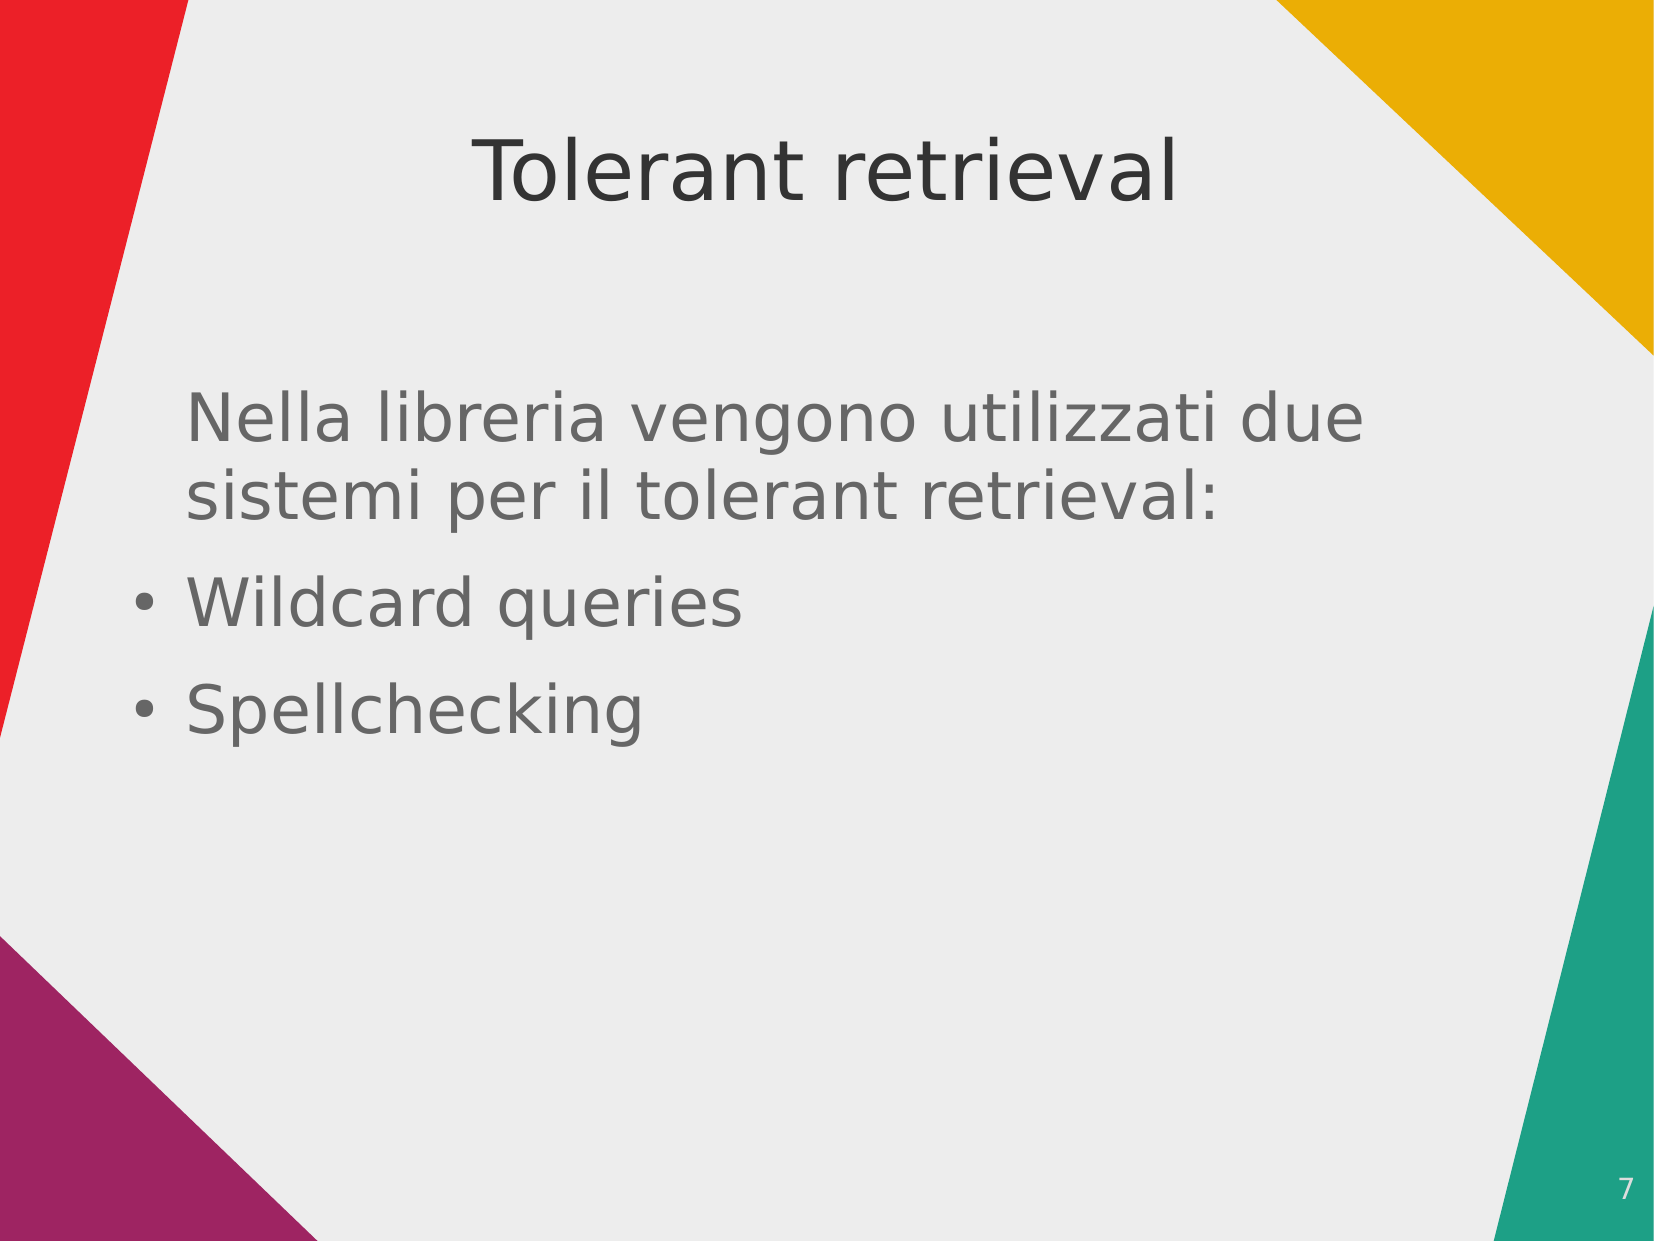

# Tolerant retrieval
Nella libreria vengono utilizzati due sistemi per il tolerant retrieval:
Wildcard queries
Spellchecking
7